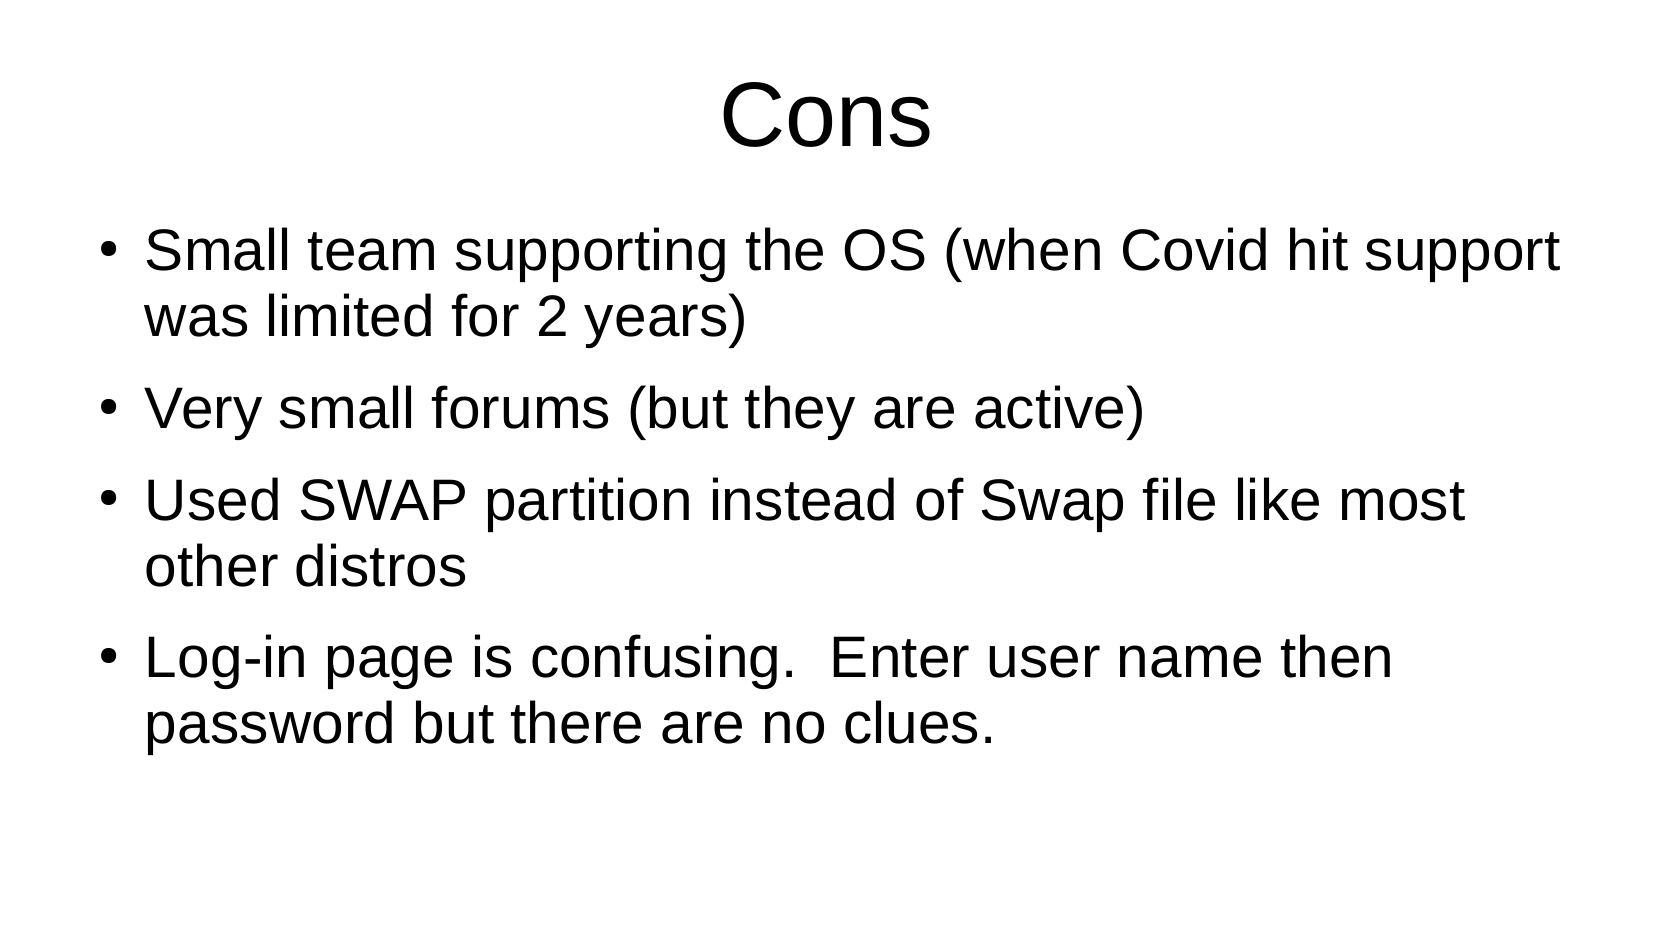

# Cons
Small team supporting the OS (when Covid hit support was limited for 2 years)
Very small forums (but they are active)
Used SWAP partition instead of Swap file like most other distros
Log-in page is confusing. Enter user name then password but there are no clues.